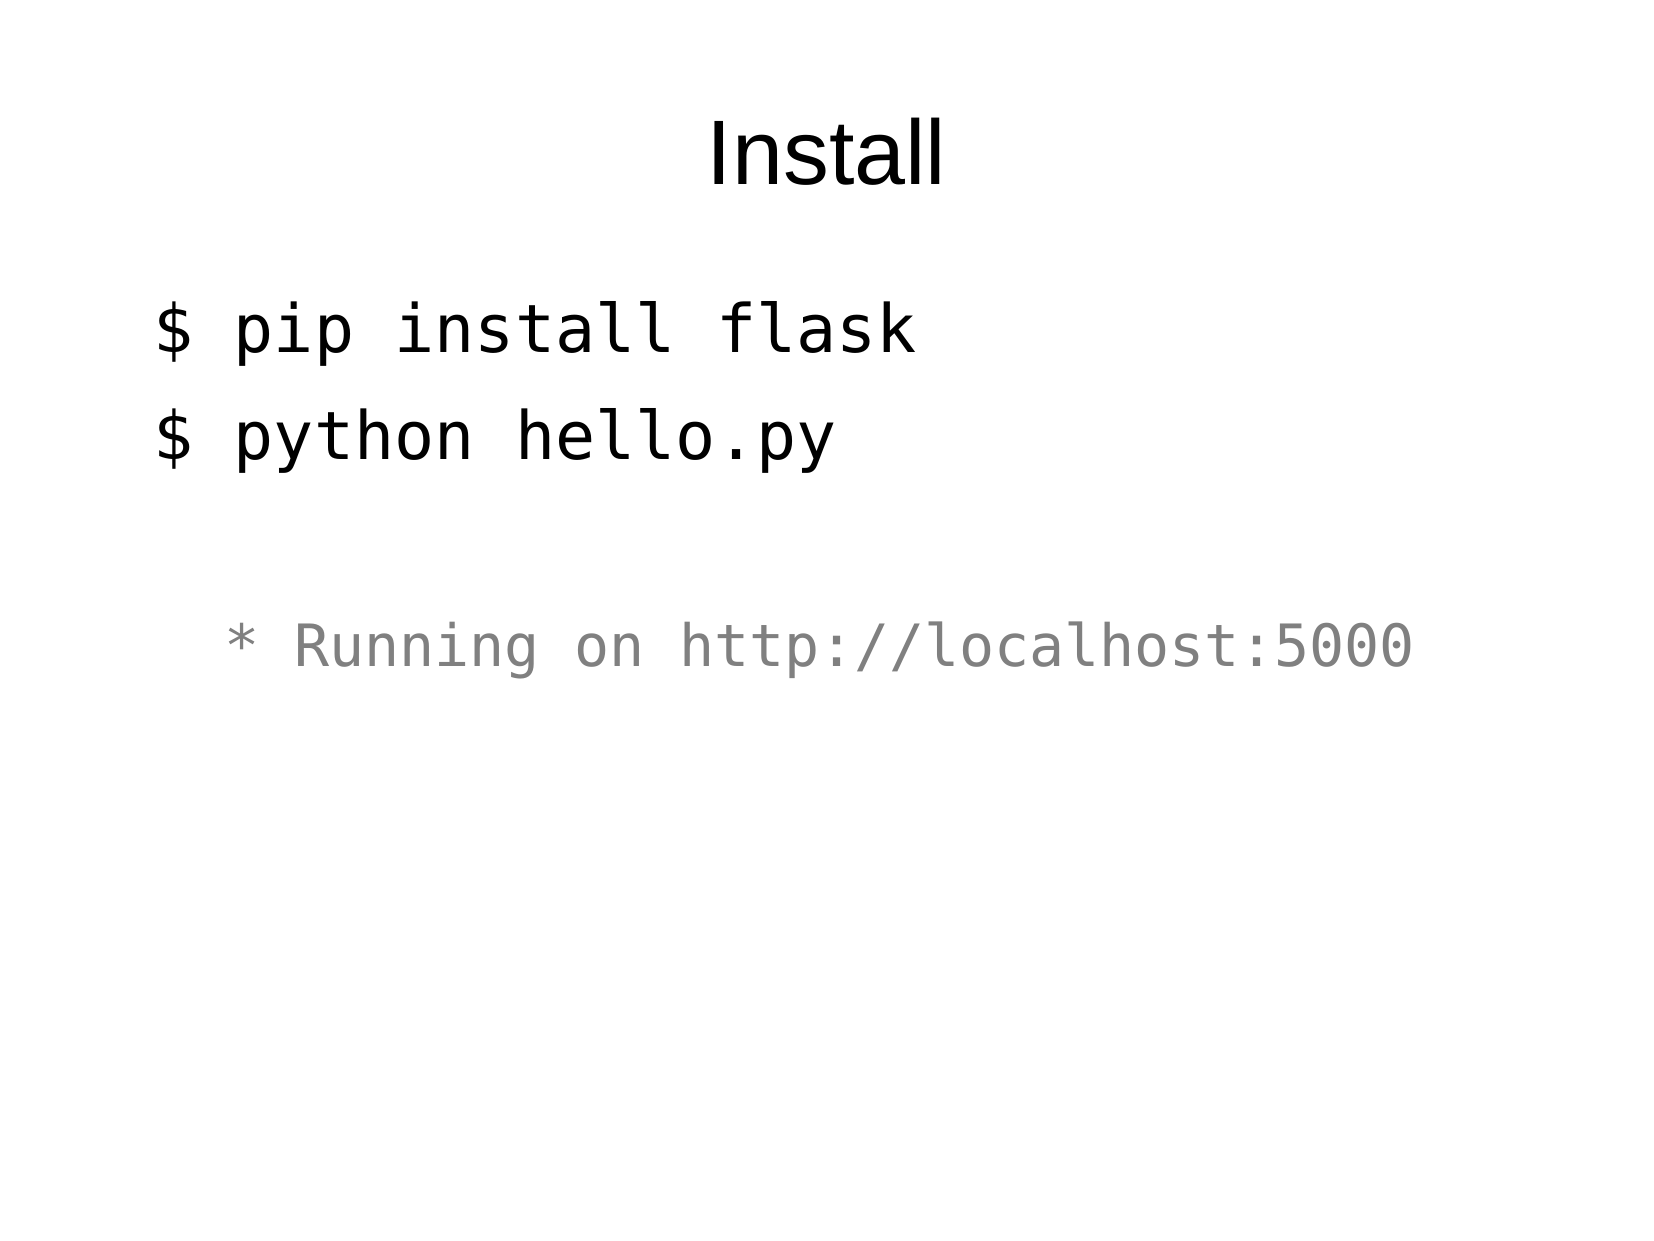

# Install
$ pip install flask
$ python hello.py
* Running on http://localhost:5000